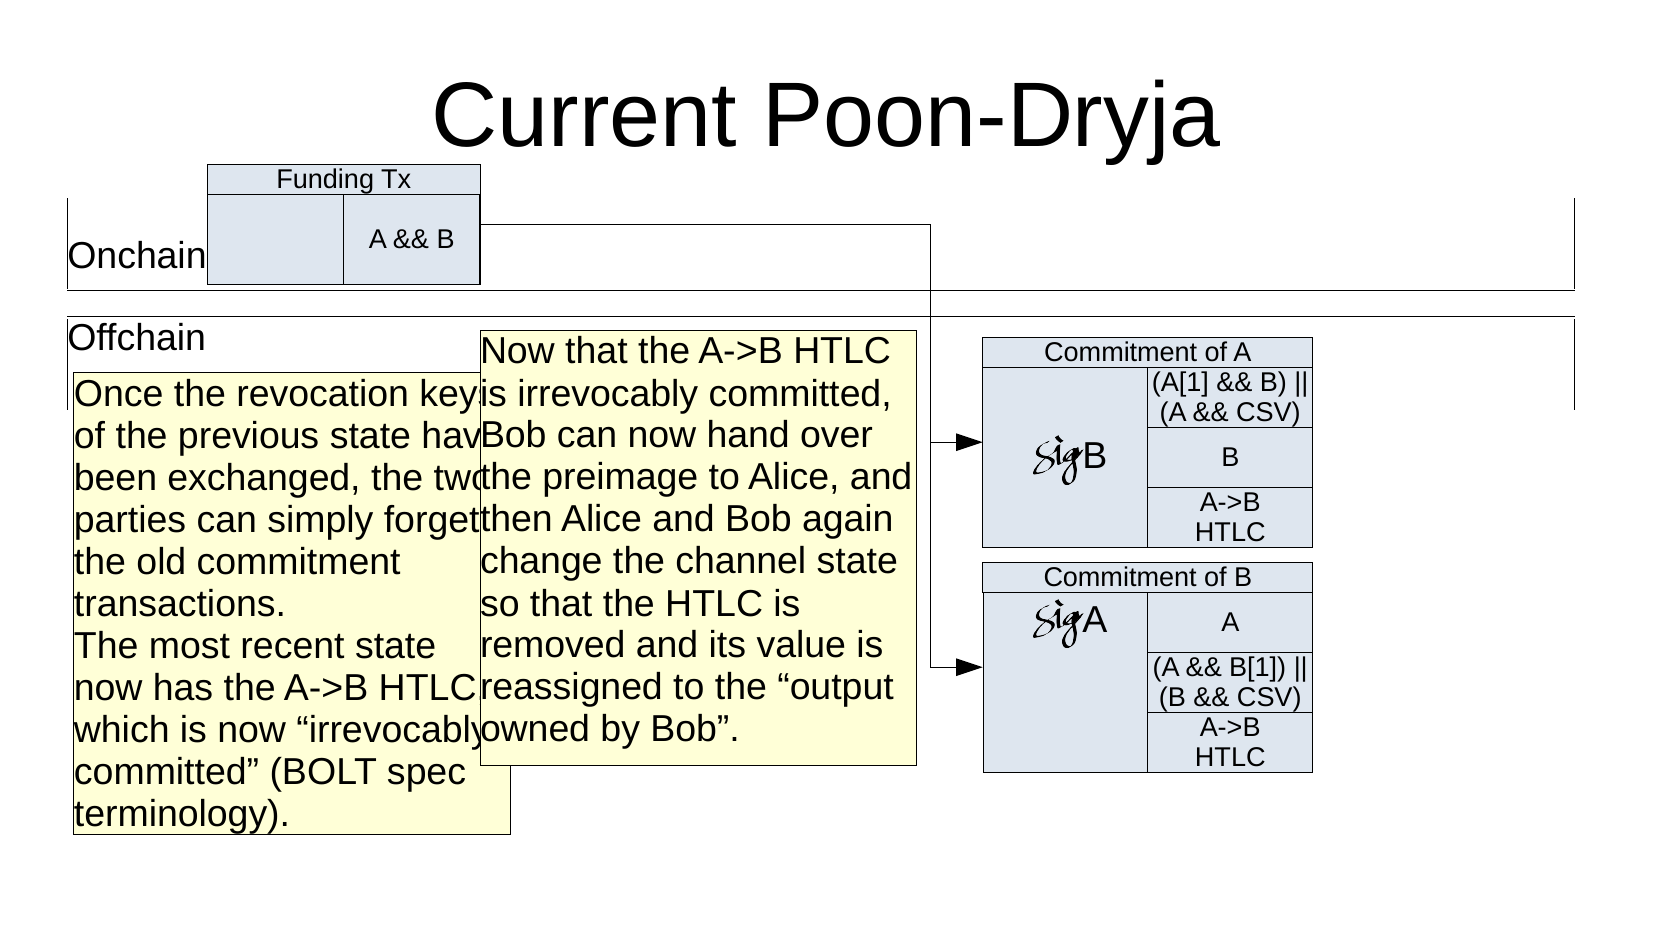

# Current Poon-Dryja
Funding Tx
A && B
Onchain
Offchain
Commitment of A
(A[1] && B) ||
(A && CSV)
B
A->B
HTLC
Commitment of B
A
(A && B[1]) || (B && CSV)
A->B
HTLC
Now that the A->B HTLC is irrevocably committed, Bob can now hand over the preimage to Alice, and then Alice and Bob again change the channel state so that the HTLC is removed and its value is reassigned to the “output owned by Bob”.
Once the revocation keys of the previous state have been exchanged, the two parties can simply forget the old commitment transactions.
The most recent state now has the A->B HTLC, which is now “irrevocably committed” (BOLT spec terminology).
B
A